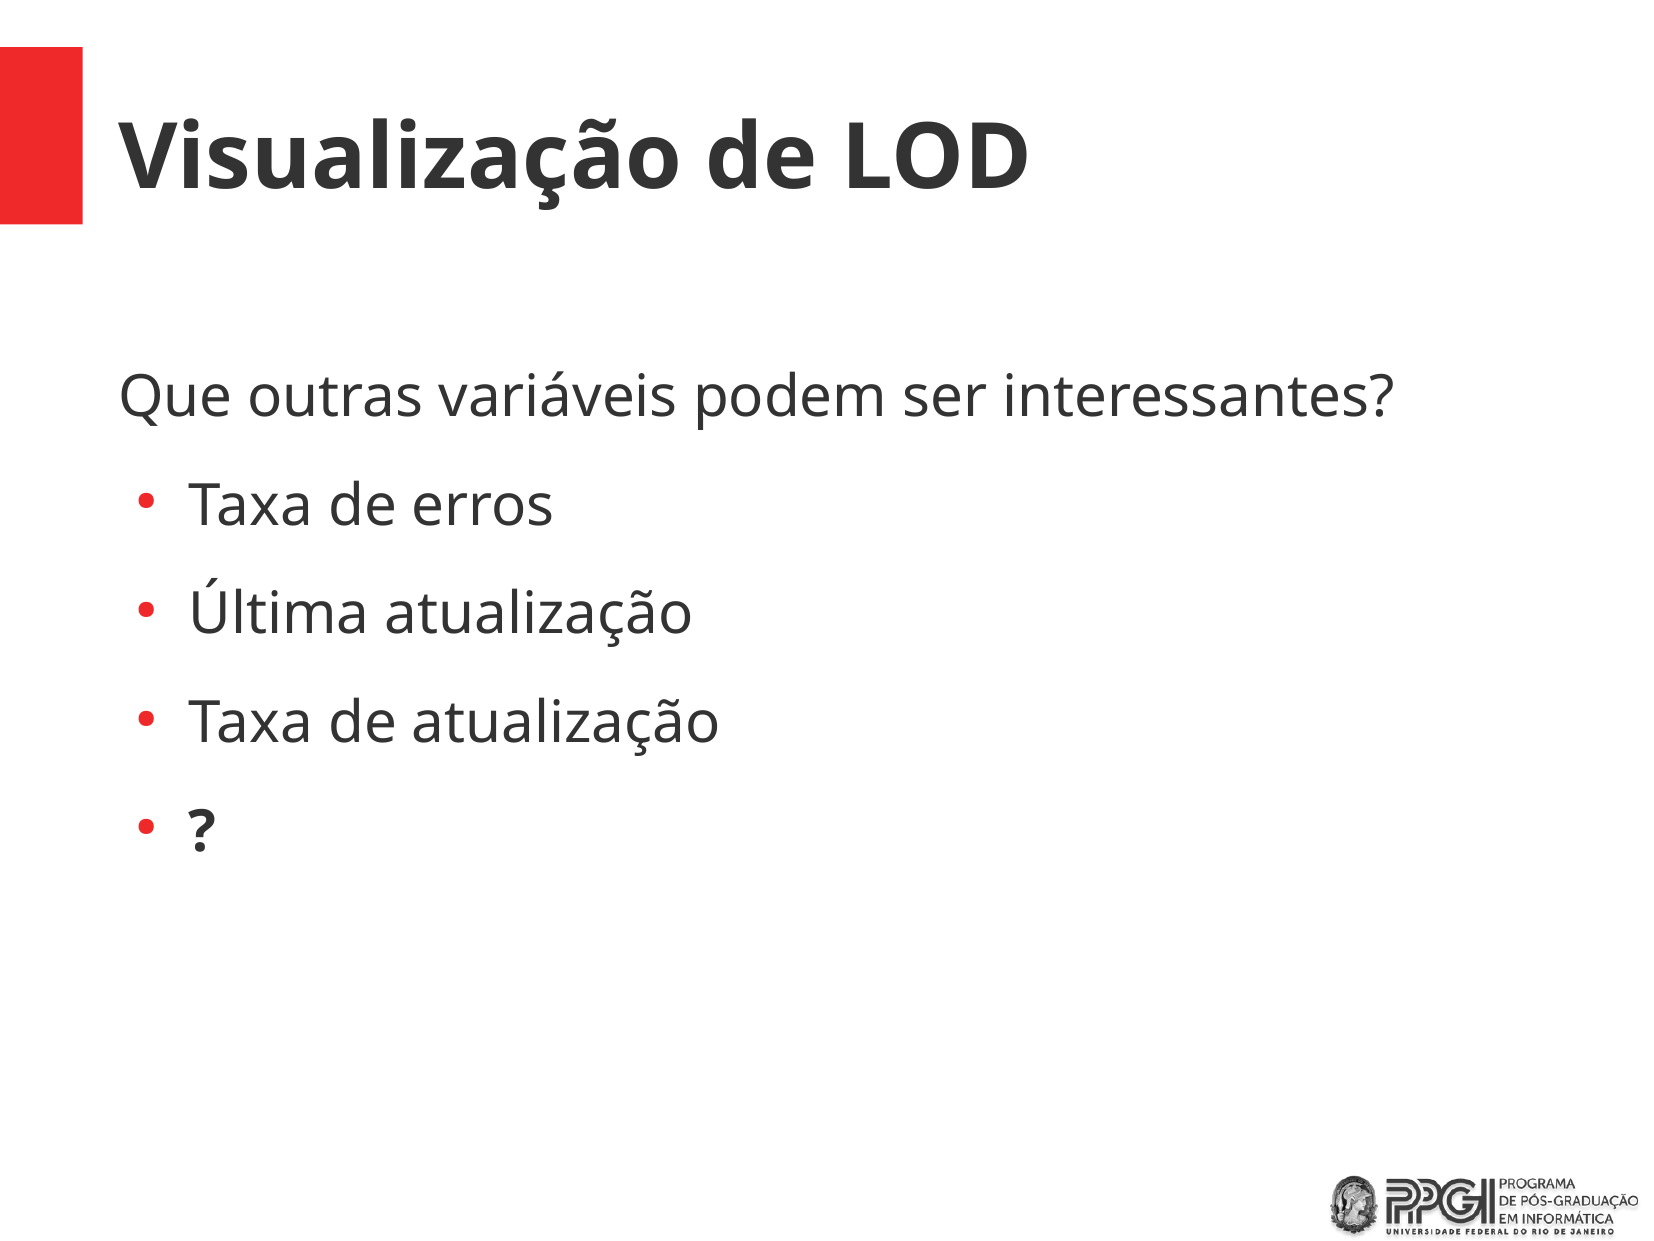

# Visualização de LOD
Que outras variáveis podem ser interessantes?
Taxa de erros
Última atualização
Taxa de atualização
?